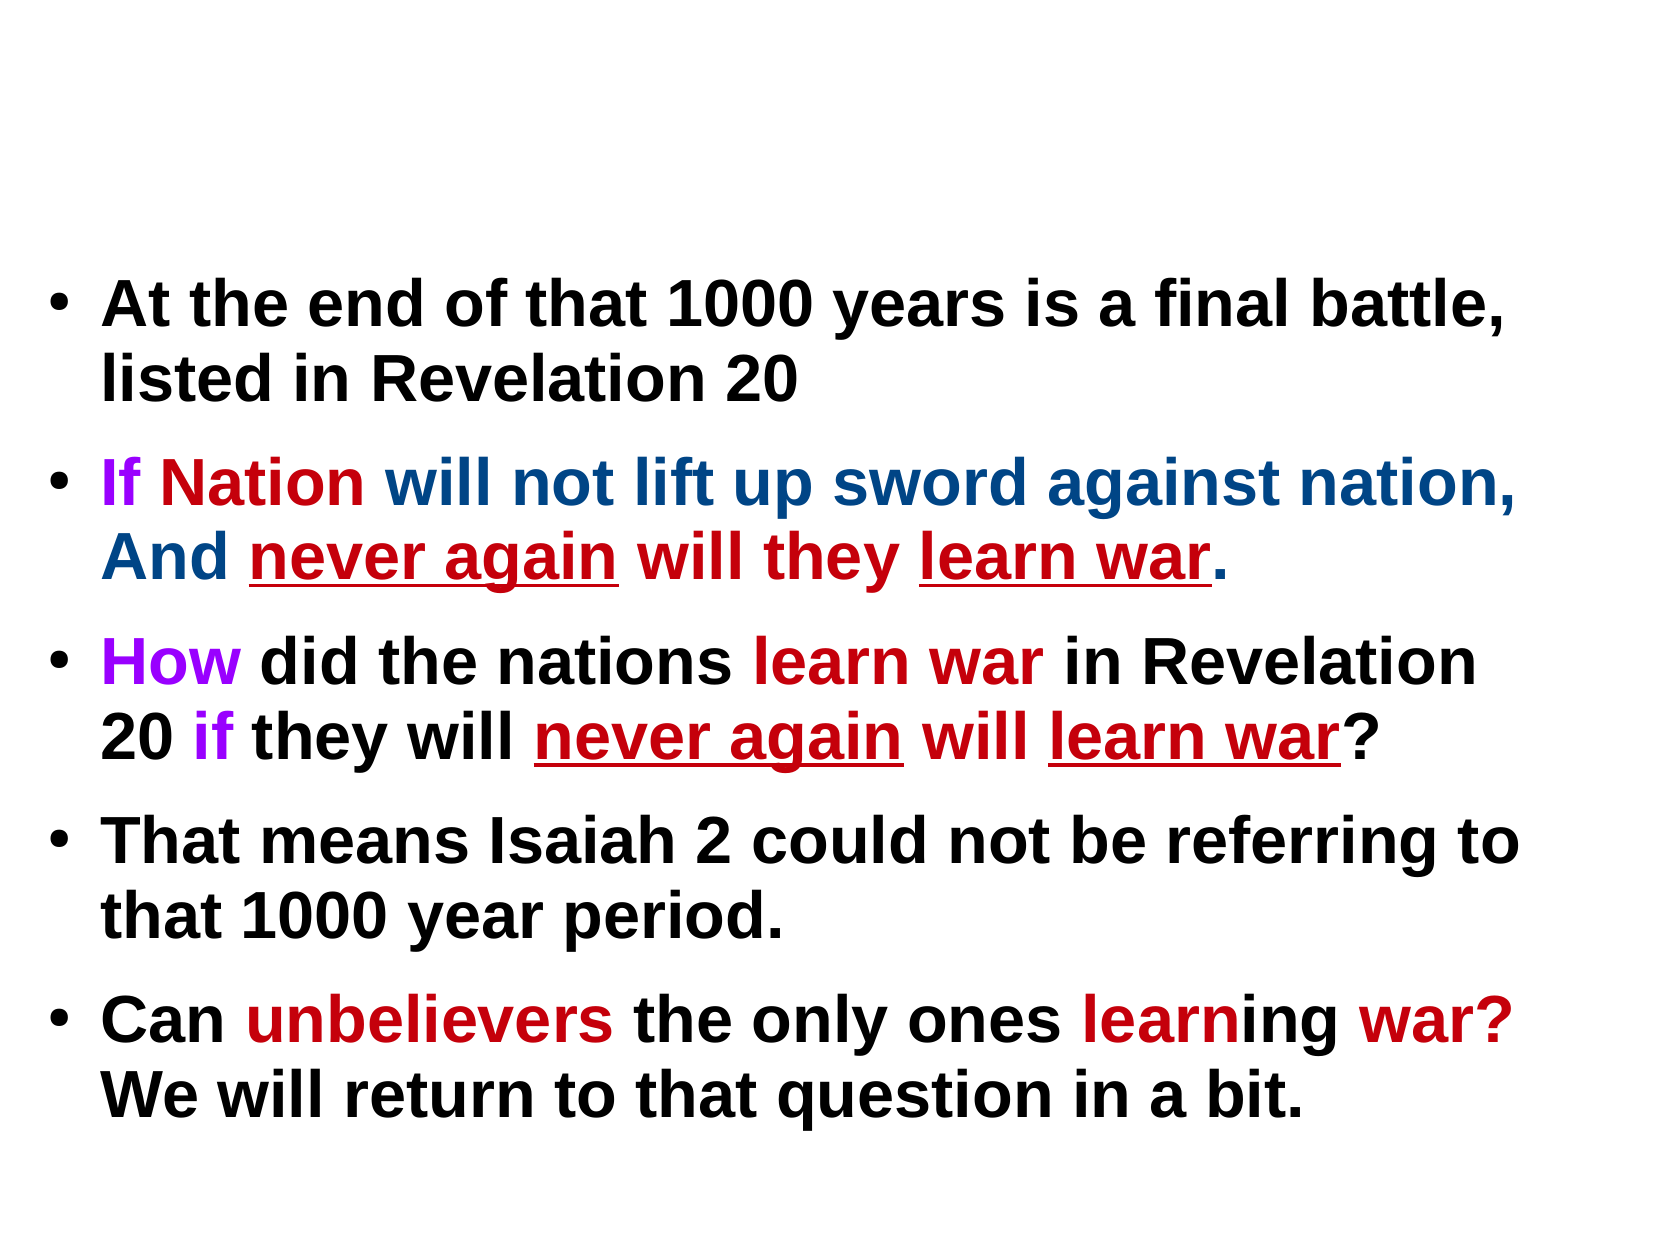

#
At the end of that 1000 years is a final battle, listed in Revelation 20
If Nation will not lift up sword against nation,
And never again will they learn war.
How did the nations learn war in Revelation 20 if they will never again will learn war?
That means Isaiah 2 could not be referring to that 1000 year period.
Can unbelievers the only ones learning war?
We will return to that question in a bit.